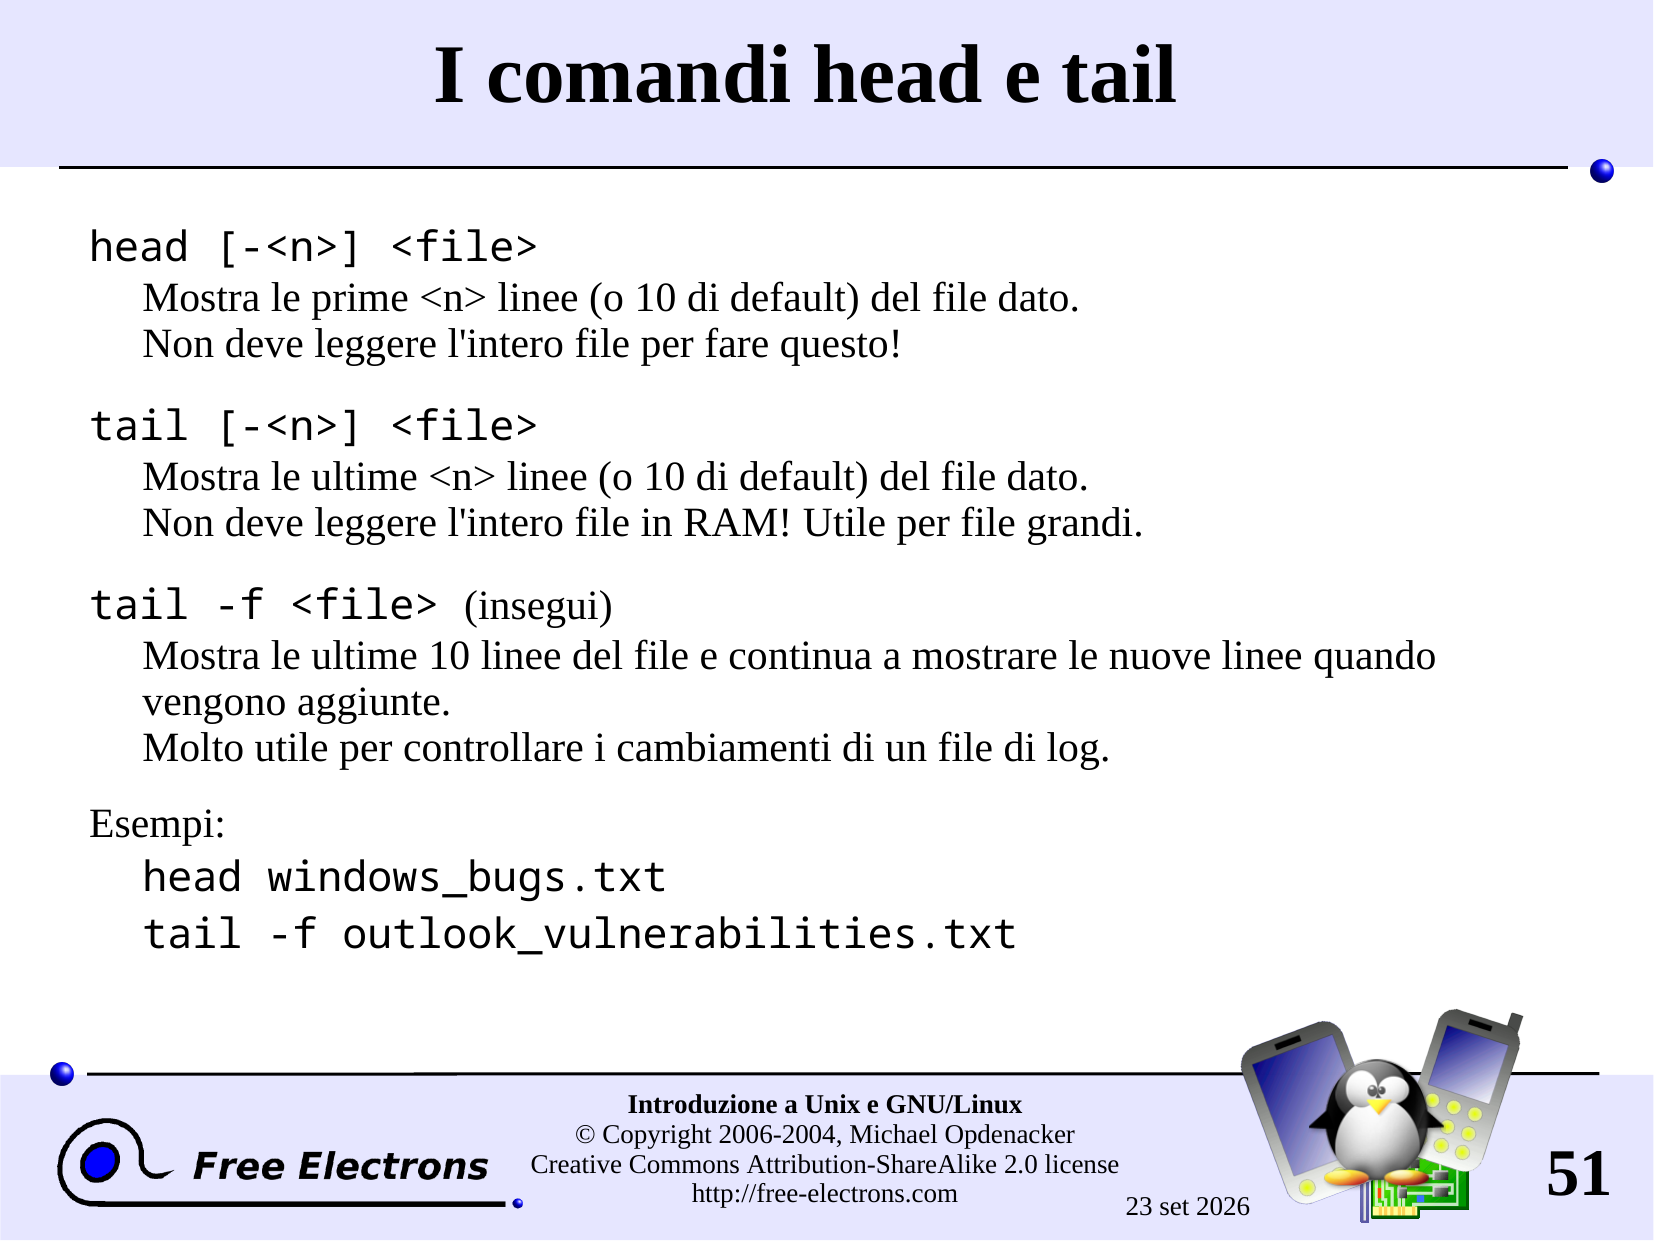

# I comandi head e tail
head [-<n>] <file>
Mostra le prime <n> linee (o 10 di default) del file dato.
Non deve leggere l'intero file per fare questo!
tail [-<n>] <file>
Mostra le ultime <n> linee (o 10 di default) del file dato.
Non deve leggere l'intero file in RAM! Utile per file grandi.
tail -f <file> (insegui)
Mostra le ultime 10 linee del file e continua a mostrare le nuove linee quando vengono aggiunte.
Molto utile per controllare i cambiamenti di un file di log.
Esempi:
head windows_bugs.txt
tail -f outlook_vulnerabilities.txt